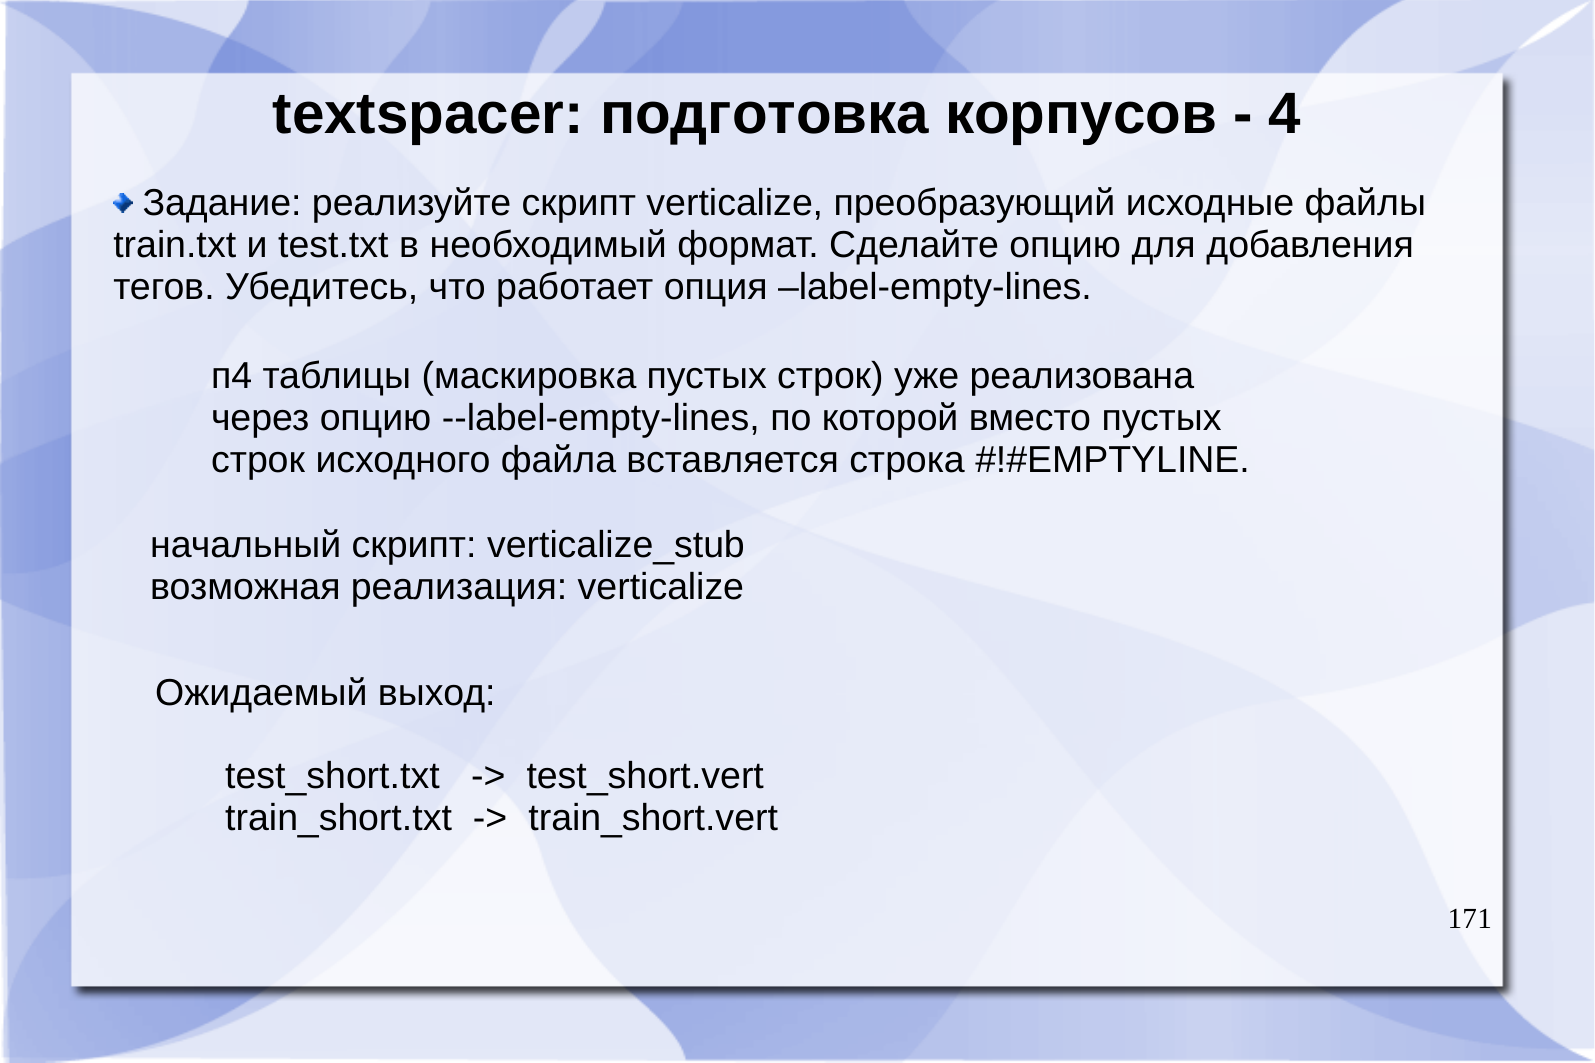

# textspacer: подготовка корпусов - 4
 Задание: реализуйте скрипт verticalize, преобразующий исходные файлы train.txt и test.txt в необходимый формат. Сделайте опцию для добавления тегов. Убедитесь, что работает опция –label-empty-lines.
п4 таблицы (маскировка пустых строк) уже реализована через опцию --label-empty-lines, по которой вместо пустых строк исходного файла вставляется строка #!#EMPTYLINE.
начальный скрипт: verticalize_stub
возможная реализация: verticalize
Ожидаемый выход:
test_short.txt -> test_short.vert
train_short.txt -> train_short.vert
171